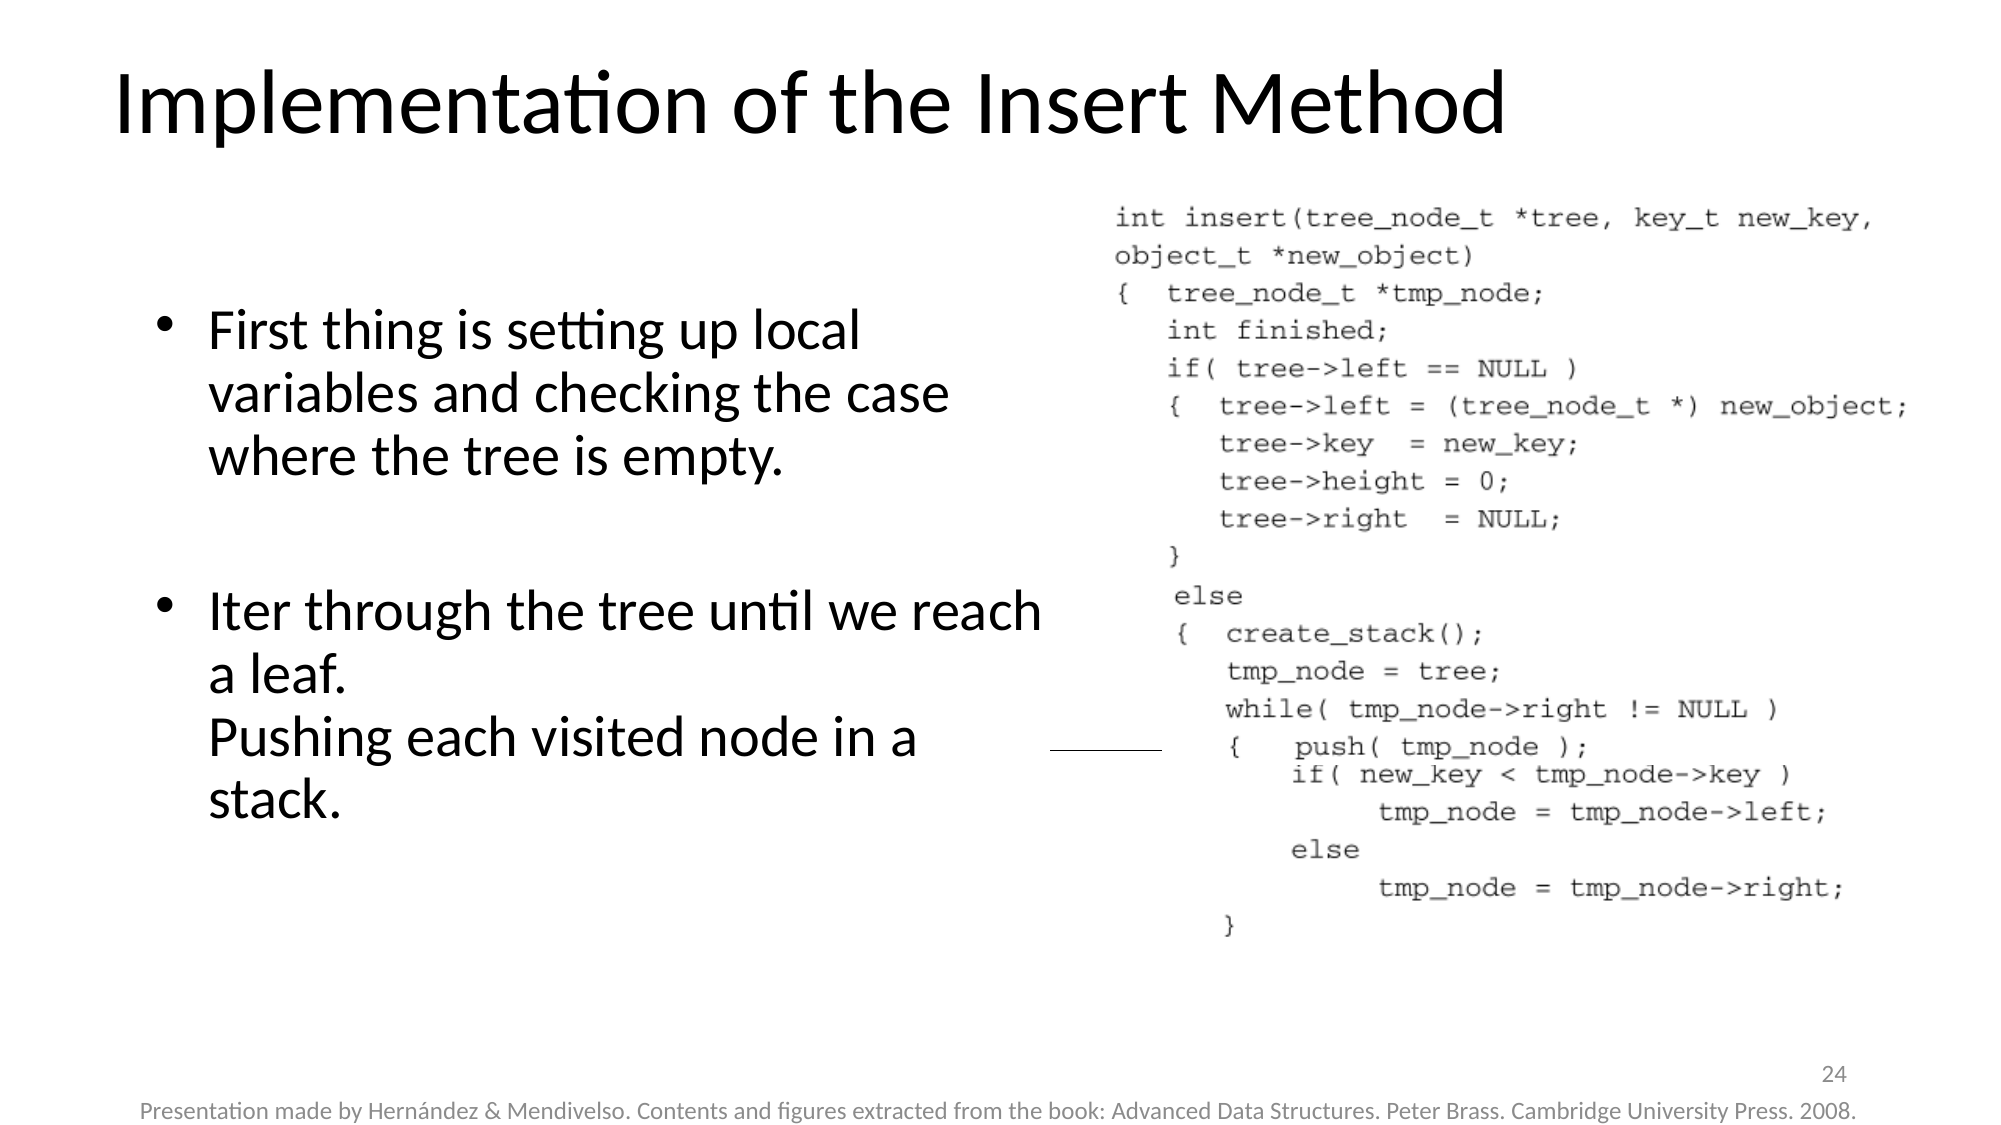

Implementation of the Insert Method
# First thing is setting up local variables and checking the case where the tree is empty.
Iter through the tree until we reach a leaf.
Pushing each visited node in a stack.
24
Presentation made by Hernández & Mendivelso. Contents and figures extracted from the book: Advanced Data Structures. Peter Brass. Cambridge University Press. 2008.